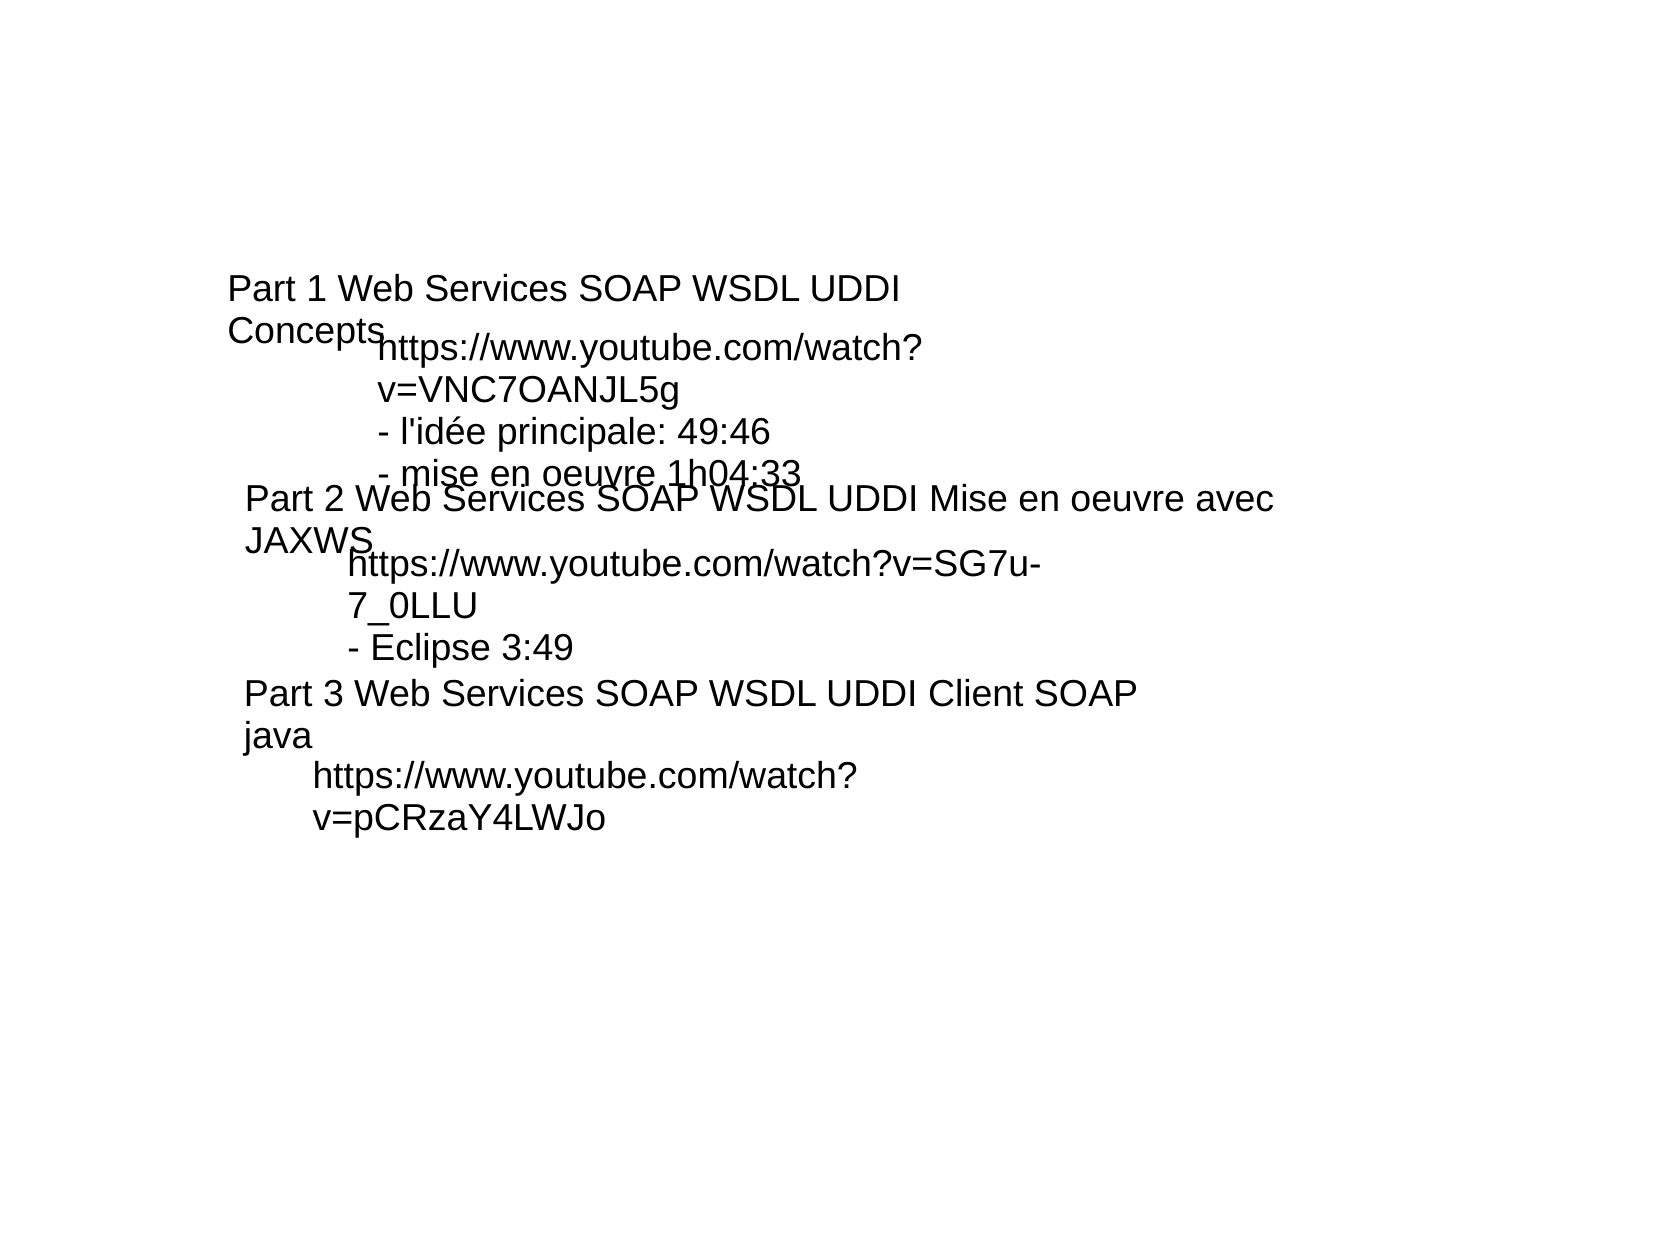

Part 1 Web Services SOAP WSDL UDDI Concepts
https://www.youtube.com/watch?v=VNC7OANJL5g
- l'idée principale: 49:46
- mise en oeuvre 1h04:33
Part 2 Web Services SOAP WSDL UDDI Mise en oeuvre avec JAXWS
https://www.youtube.com/watch?v=SG7u-7_0LLU
- Eclipse 3:49
Part 3 Web Services SOAP WSDL UDDI Client SOAP java
https://www.youtube.com/watch?v=pCRzaY4LWJo